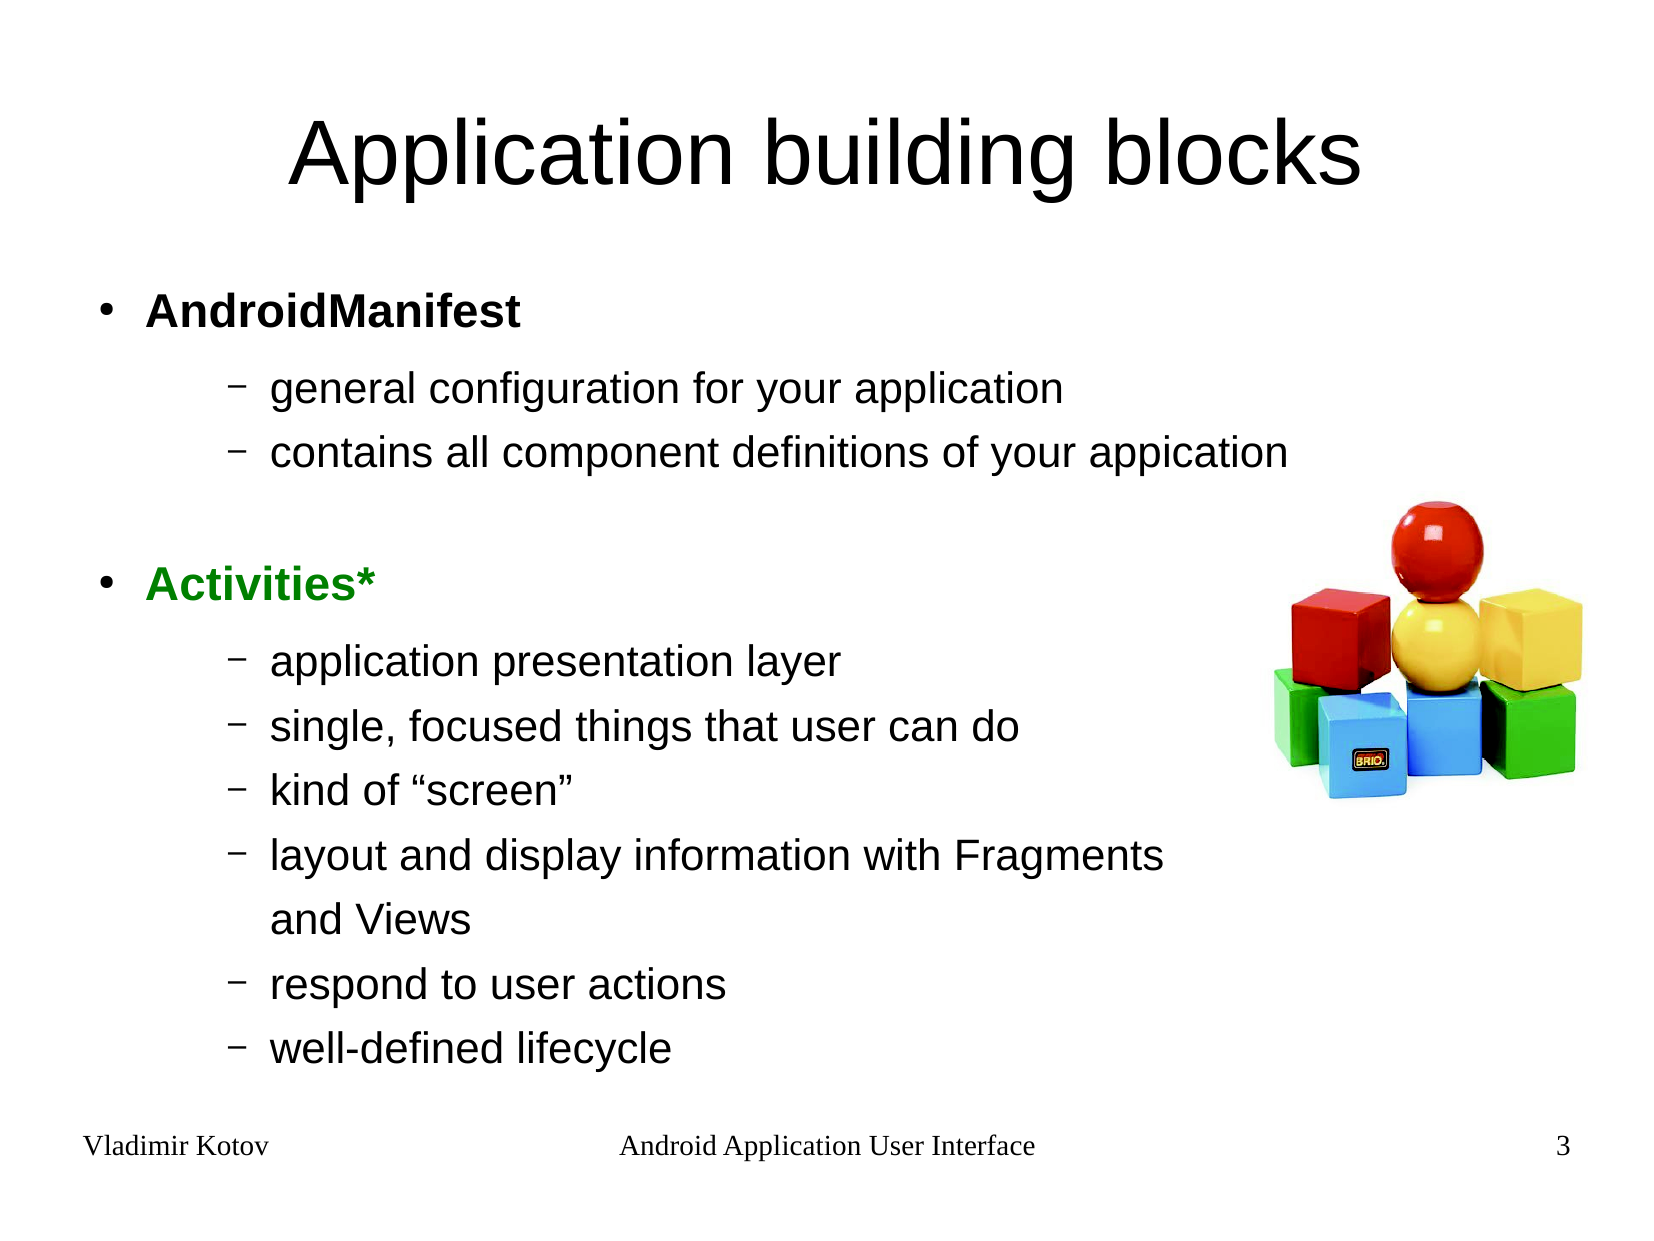

# Application building blocks
AndroidManifest
general configuration for your application
contains all component definitions of your appication
Activities*
application presentation layer
single, focused things that user can do
kind of “screen”
layout and display information with Fragments
and Views
respond to user actions
well-defined lifecycle
Vladimir Kotov
Android Application User Interface
3